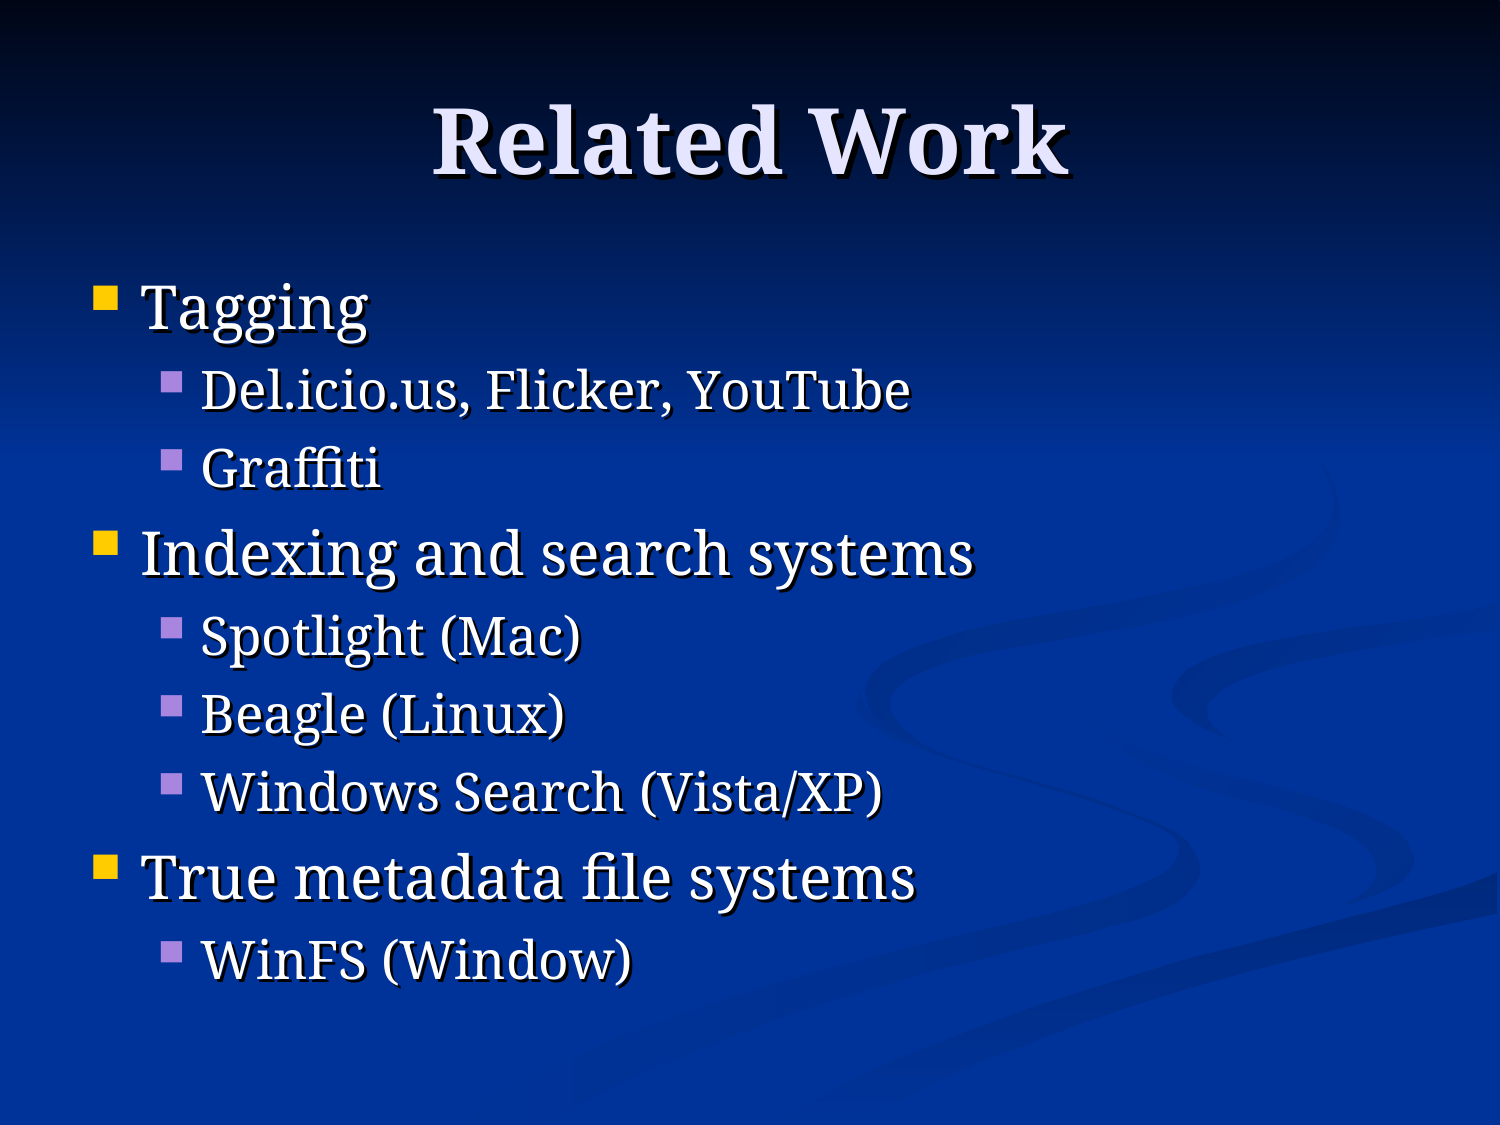

# Related Work
Tagging
Del.icio.us, Flicker, YouTube
Graffiti
Indexing and search systems
Spotlight (Mac)
Beagle (Linux)
Windows Search (Vista/XP)
True metadata file systems
WinFS (Window)